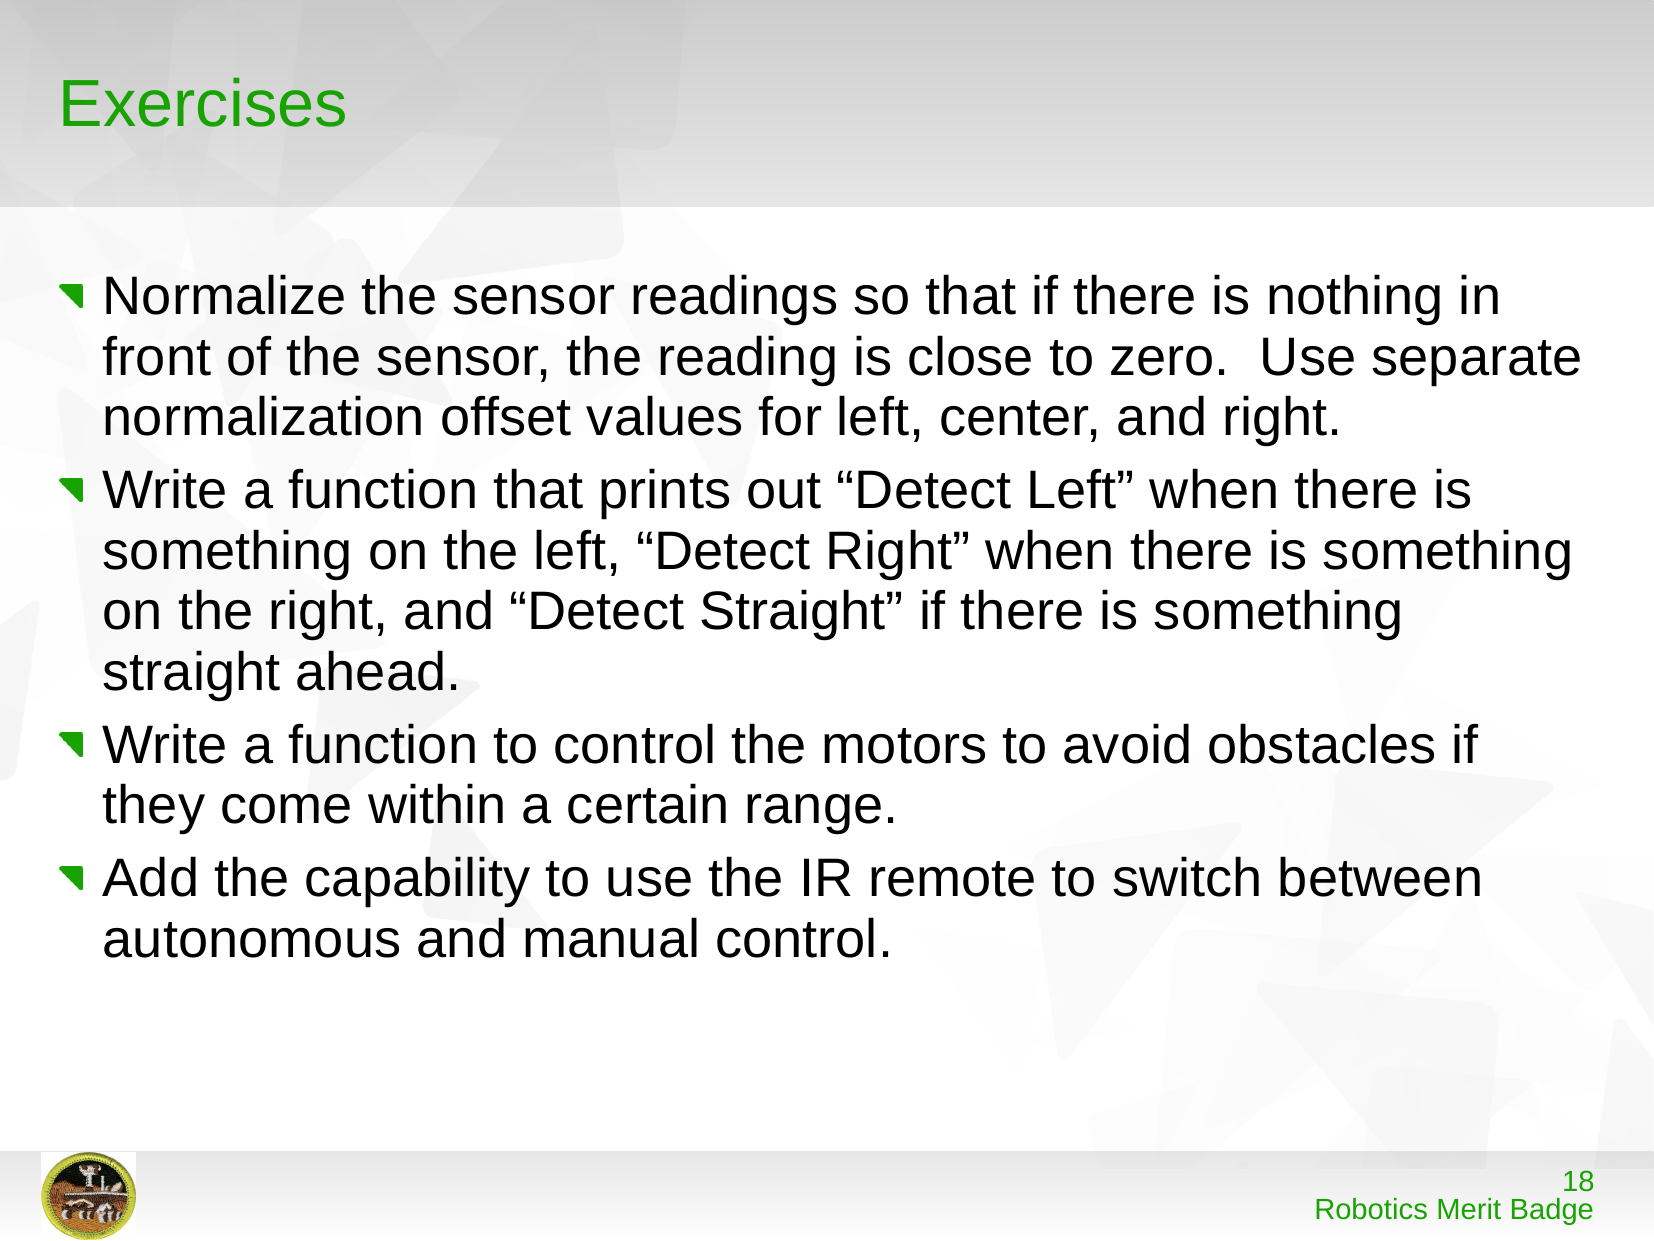

# Exercises
Normalize the sensor readings so that if there is nothing in front of the sensor, the reading is close to zero. Use separate normalization offset values for left, center, and right.
Write a function that prints out “Detect Left” when there is something on the left, “Detect Right” when there is something on the right, and “Detect Straight” if there is something straight ahead.
Write a function to control the motors to avoid obstacles if they come within a certain range.
Add the capability to use the IR remote to switch between autonomous and manual control.
18
Robotics Merit Badge